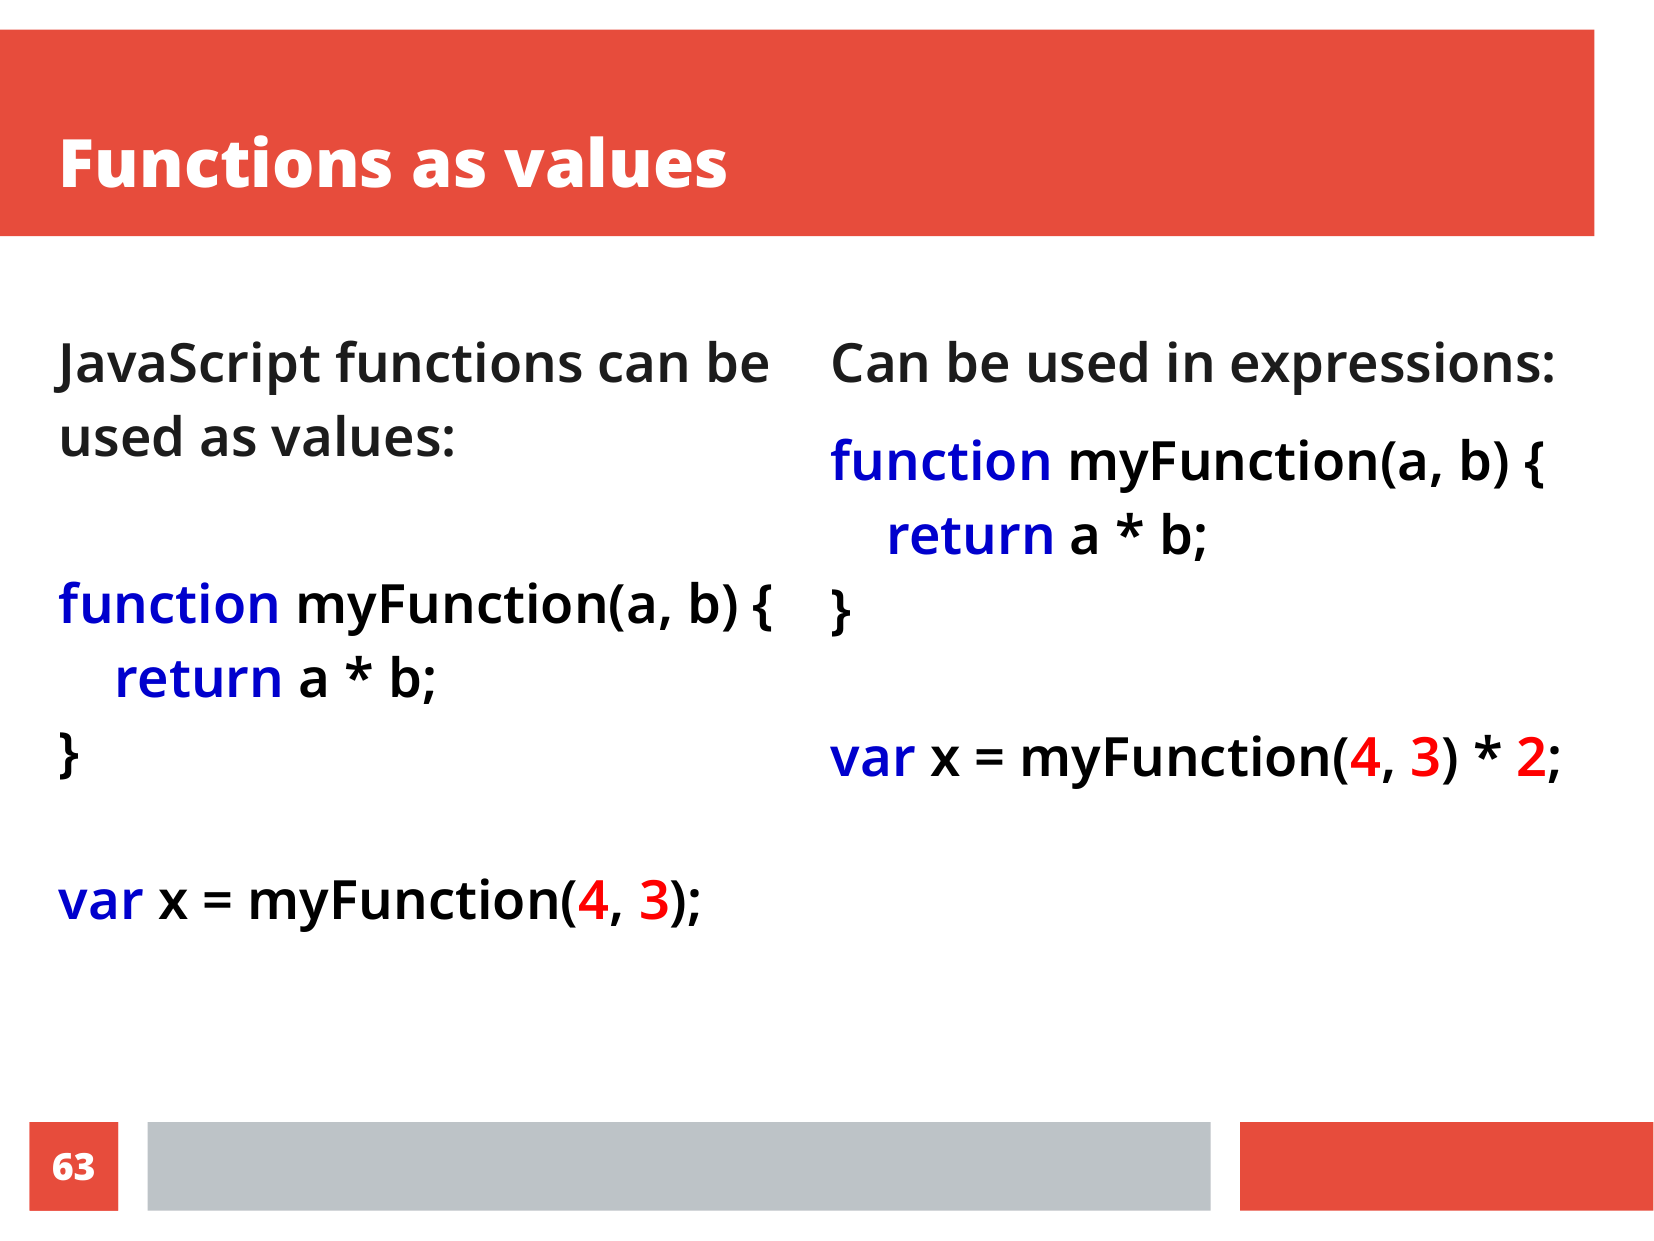

# Functions as values
JavaScript functions can be used as values:
function myFunction(a, b) {
    return a * b;
}
var x = myFunction(4, 3);
Can be used in expressions:
function myFunction(a, b) {
    return a * b;
}
var x = myFunction(4, 3) * 2;
63